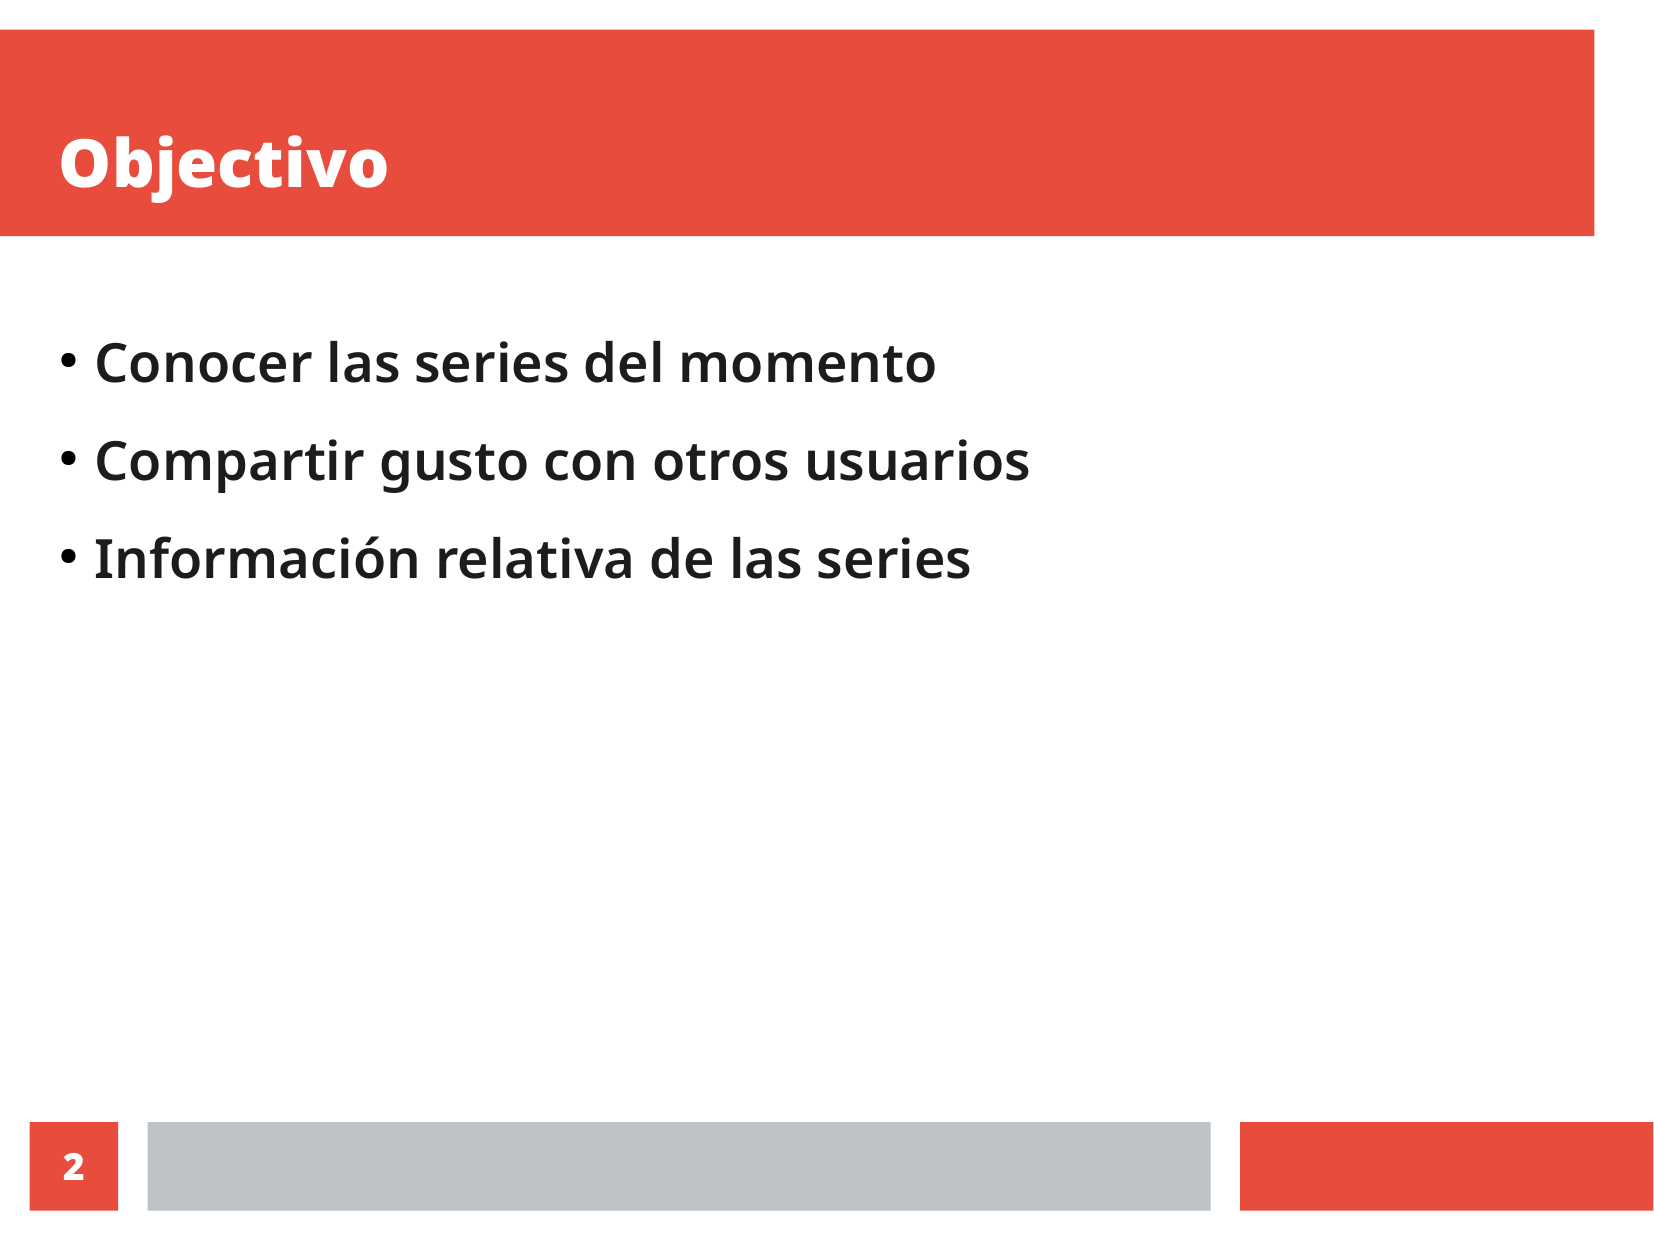

# Objectivo
Conocer las series del momento
Compartir gusto con otros usuarios
Información relativa de las series
2